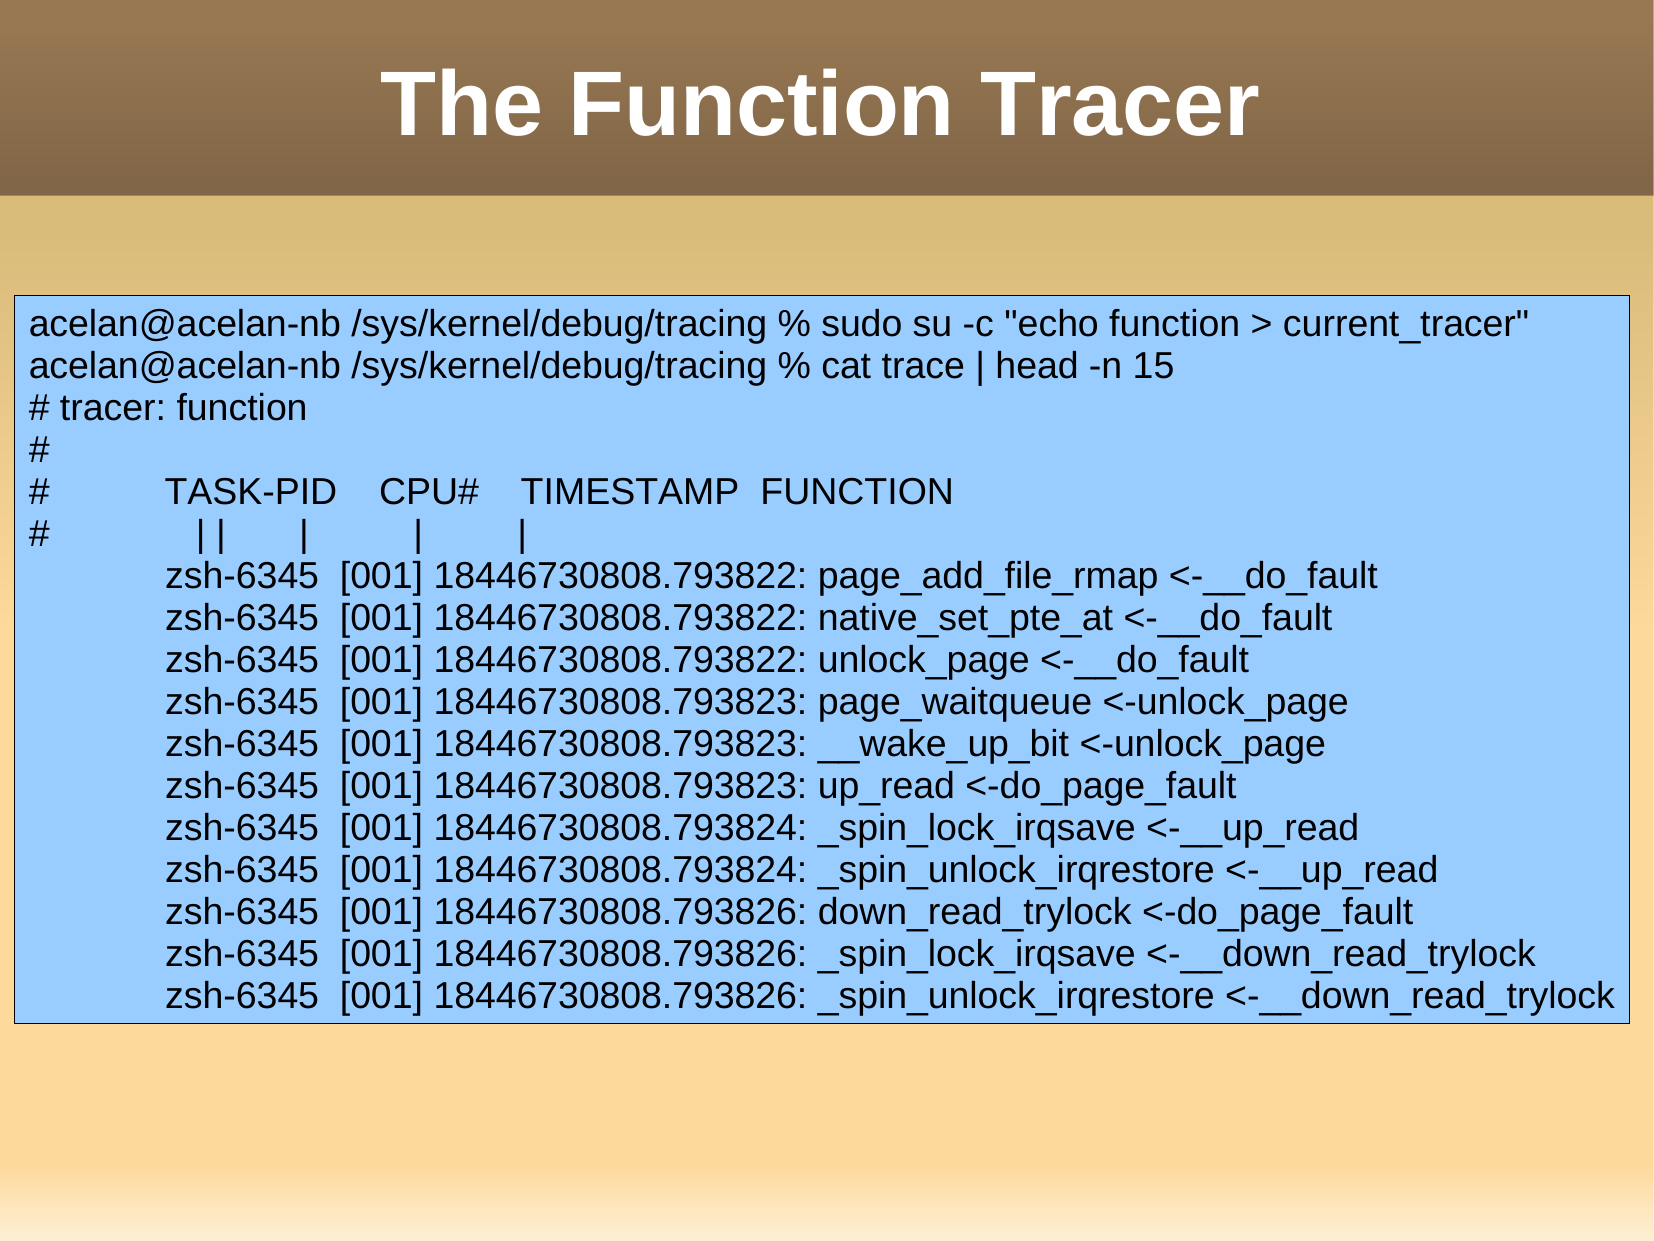

# The Function Tracer
acelan@acelan-nb /sys/kernel/debug/tracing % sudo su -c "echo function > current_tracer"
acelan@acelan-nb /sys/kernel/debug/tracing % cat trace | head -n 15
# tracer: function
#
# TASK-PID CPU# TIMESTAMP FUNCTION
# | | | | |
 zsh-6345 [001] 18446730808.793822: page_add_file_rmap <-__do_fault
 zsh-6345 [001] 18446730808.793822: native_set_pte_at <-__do_fault
 zsh-6345 [001] 18446730808.793822: unlock_page <-__do_fault
 zsh-6345 [001] 18446730808.793823: page_waitqueue <-unlock_page
 zsh-6345 [001] 18446730808.793823: __wake_up_bit <-unlock_page
 zsh-6345 [001] 18446730808.793823: up_read <-do_page_fault
 zsh-6345 [001] 18446730808.793824: _spin_lock_irqsave <-__up_read
 zsh-6345 [001] 18446730808.793824: _spin_unlock_irqrestore <-__up_read
 zsh-6345 [001] 18446730808.793826: down_read_trylock <-do_page_fault
 zsh-6345 [001] 18446730808.793826: _spin_lock_irqsave <-__down_read_trylock
 zsh-6345 [001] 18446730808.793826: _spin_unlock_irqrestore <-__down_read_trylock